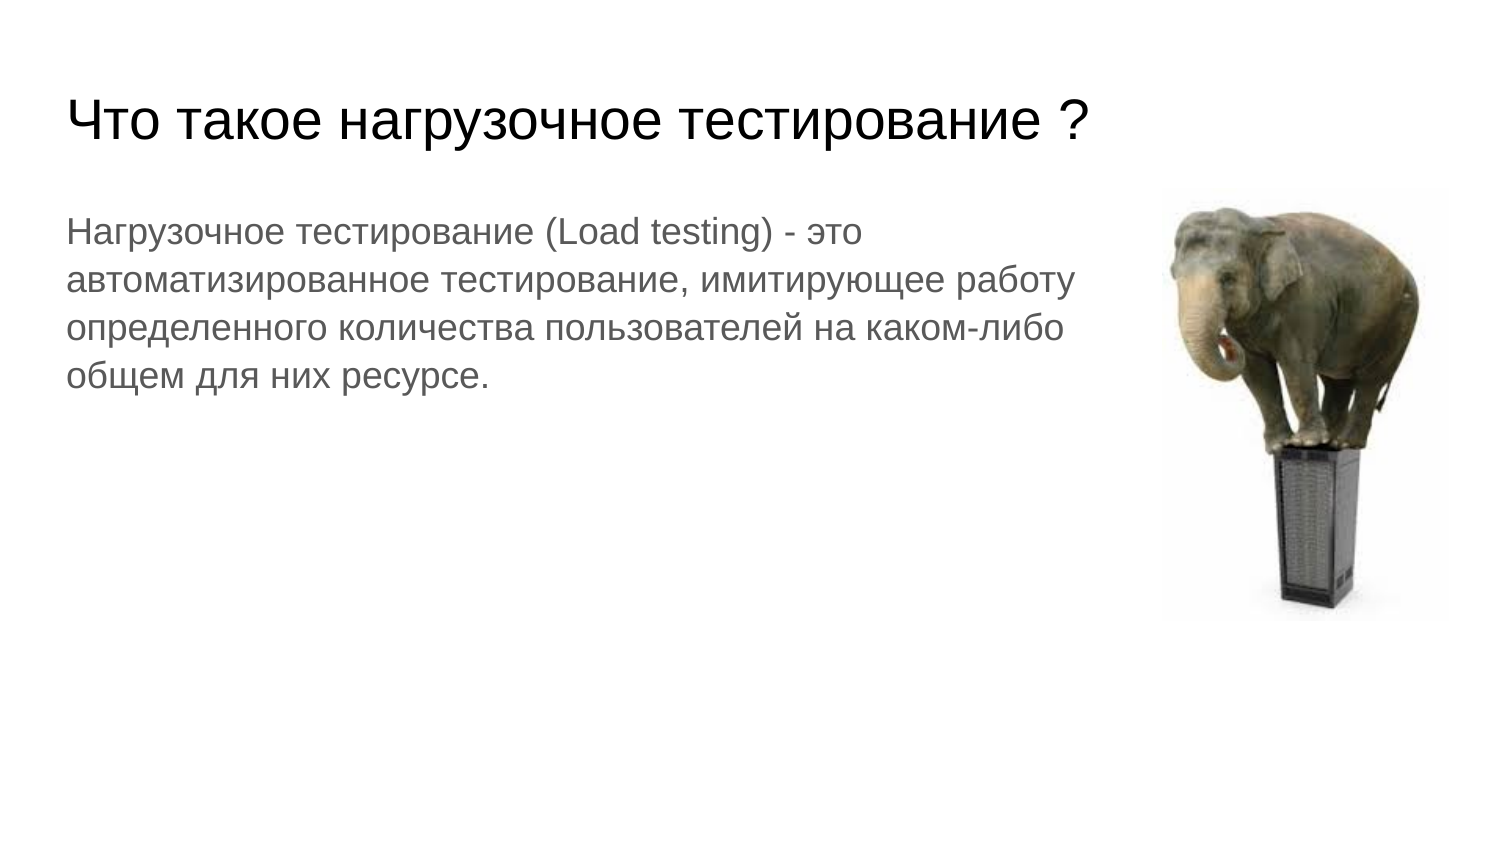

# Что такое нагрузочное тестирование ?
Нагрузочное тестирование (Load testing) - это автоматизированное тестирование, имитирующее работу определенного количества пользователей на каком-либо общем для них ресурсе.